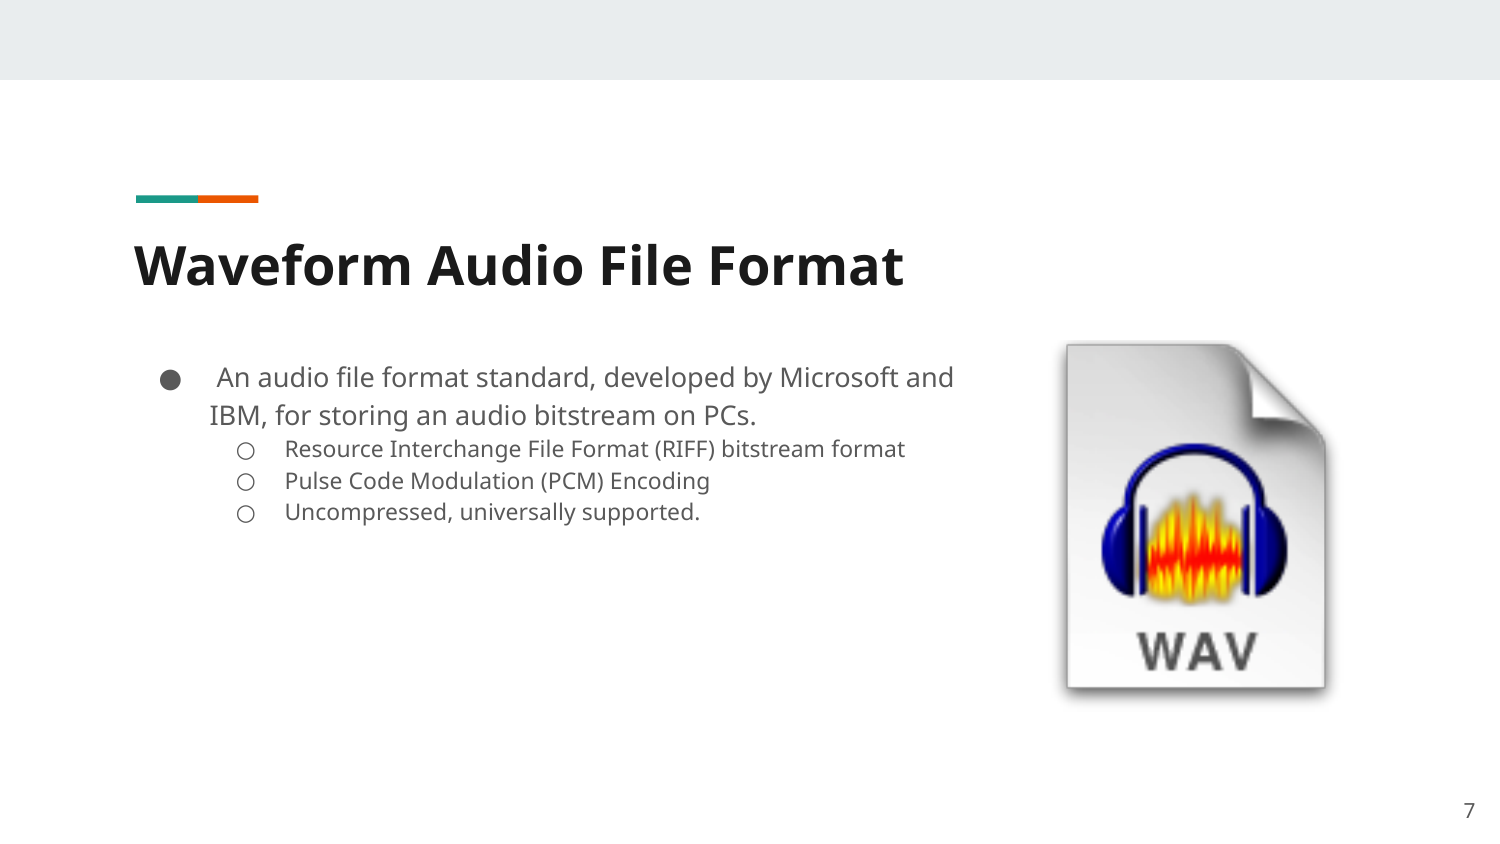

# Waveform Audio File Format
 An audio file format standard, developed by Microsoft and IBM, for storing an audio bitstream on PCs.
Resource Interchange File Format (RIFF) bitstream format
Pulse Code Modulation (PCM) Encoding
Uncompressed, universally supported.